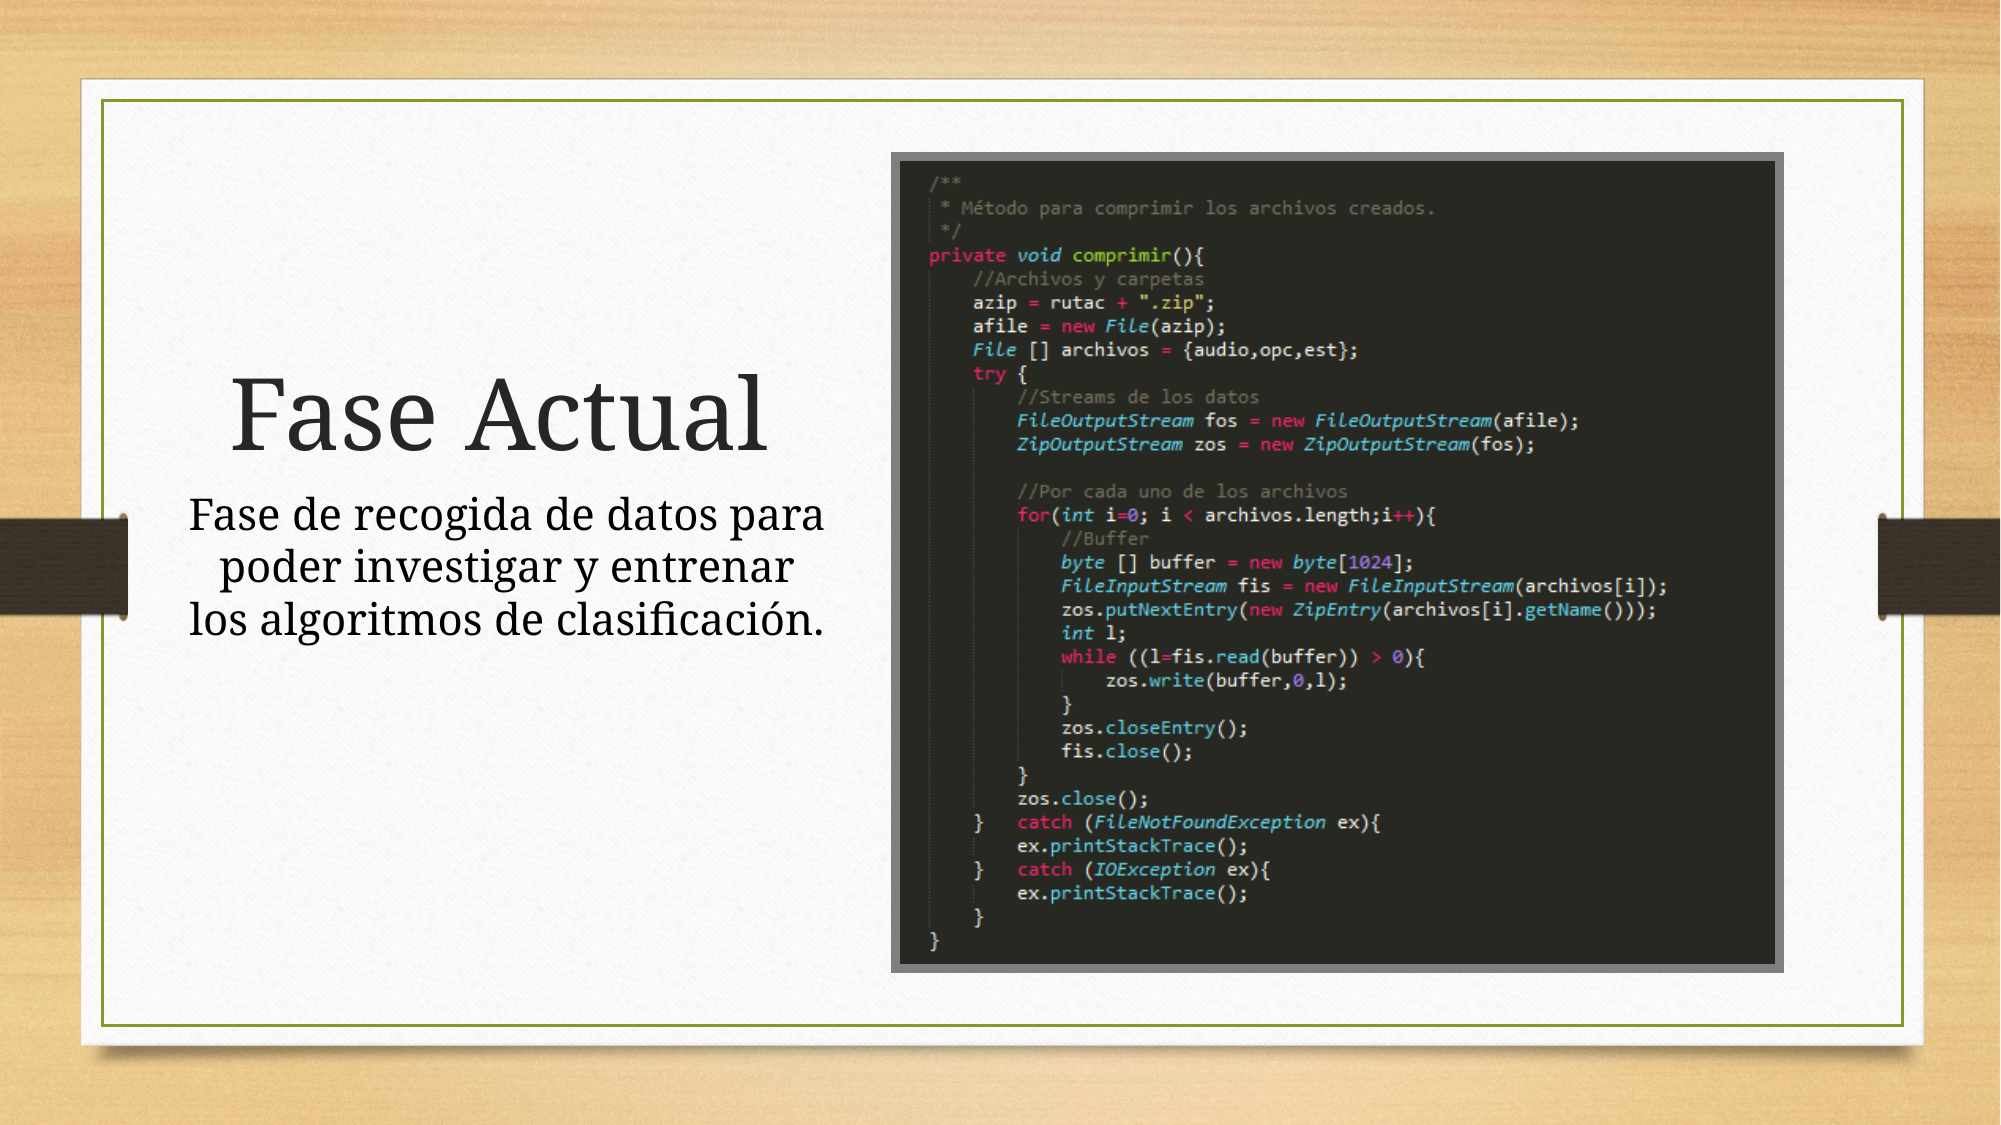

# Fase Actual
Fase de recogida de datos para poder investigar y entrenar los algoritmos de clasificación.